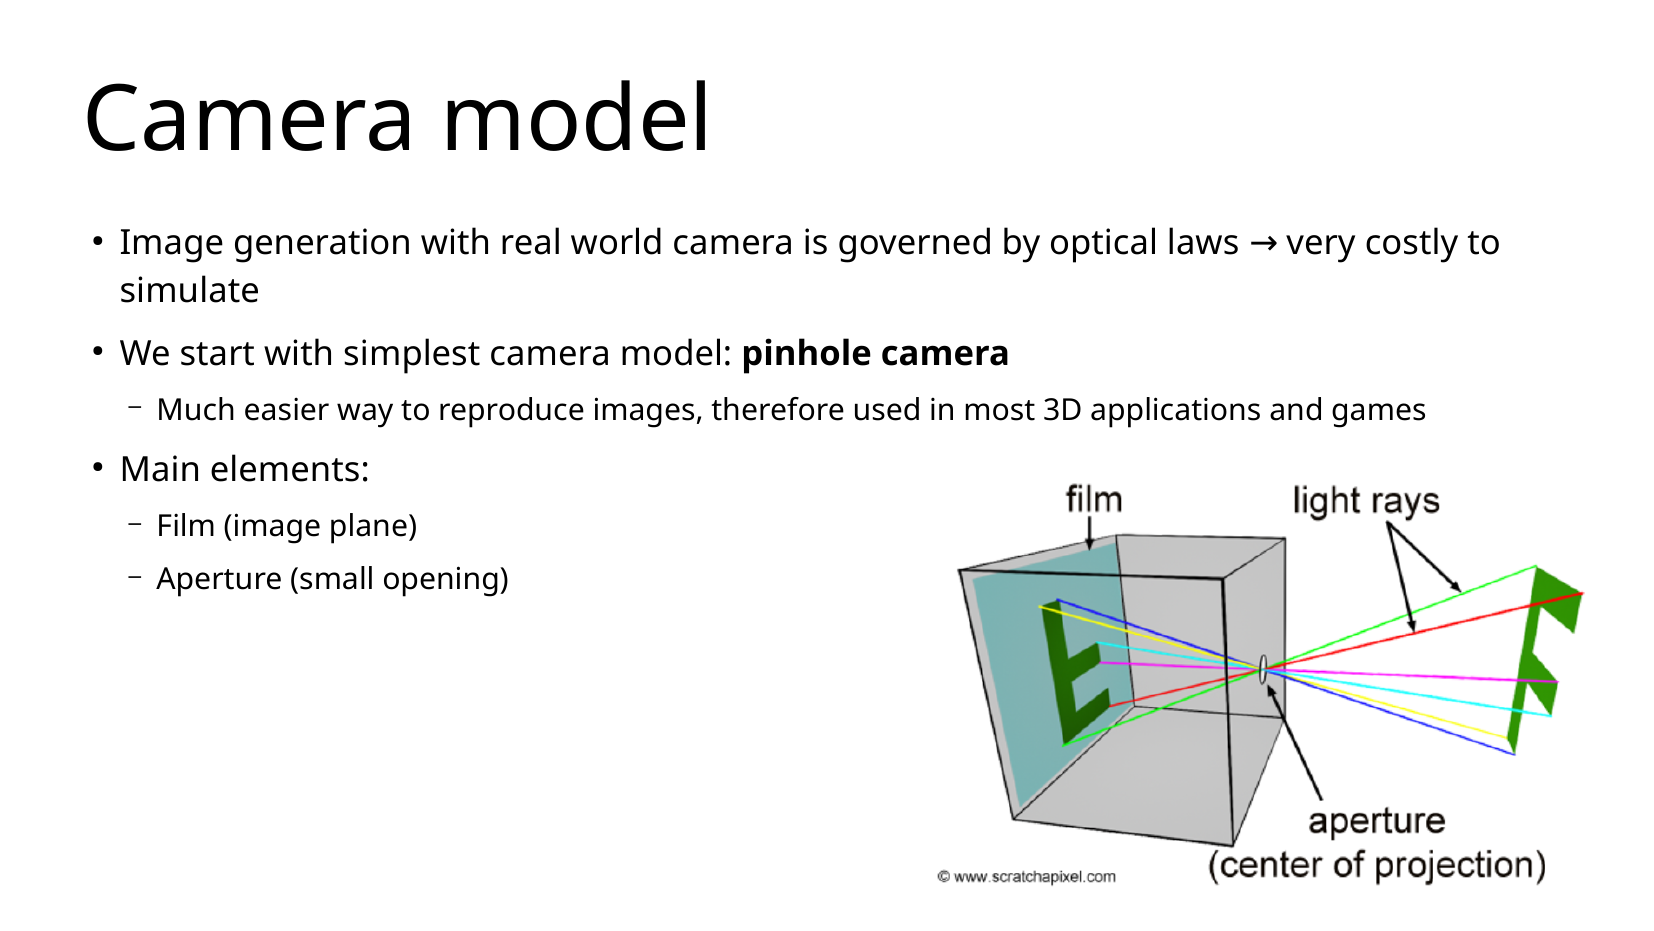

# Camera model
Image generation with real world camera is governed by optical laws → very costly to simulate
We start with simplest camera model: pinhole camera
Much easier way to reproduce images, therefore used in most 3D applications and games
Main elements:
Film (image plane)
Aperture (small opening)